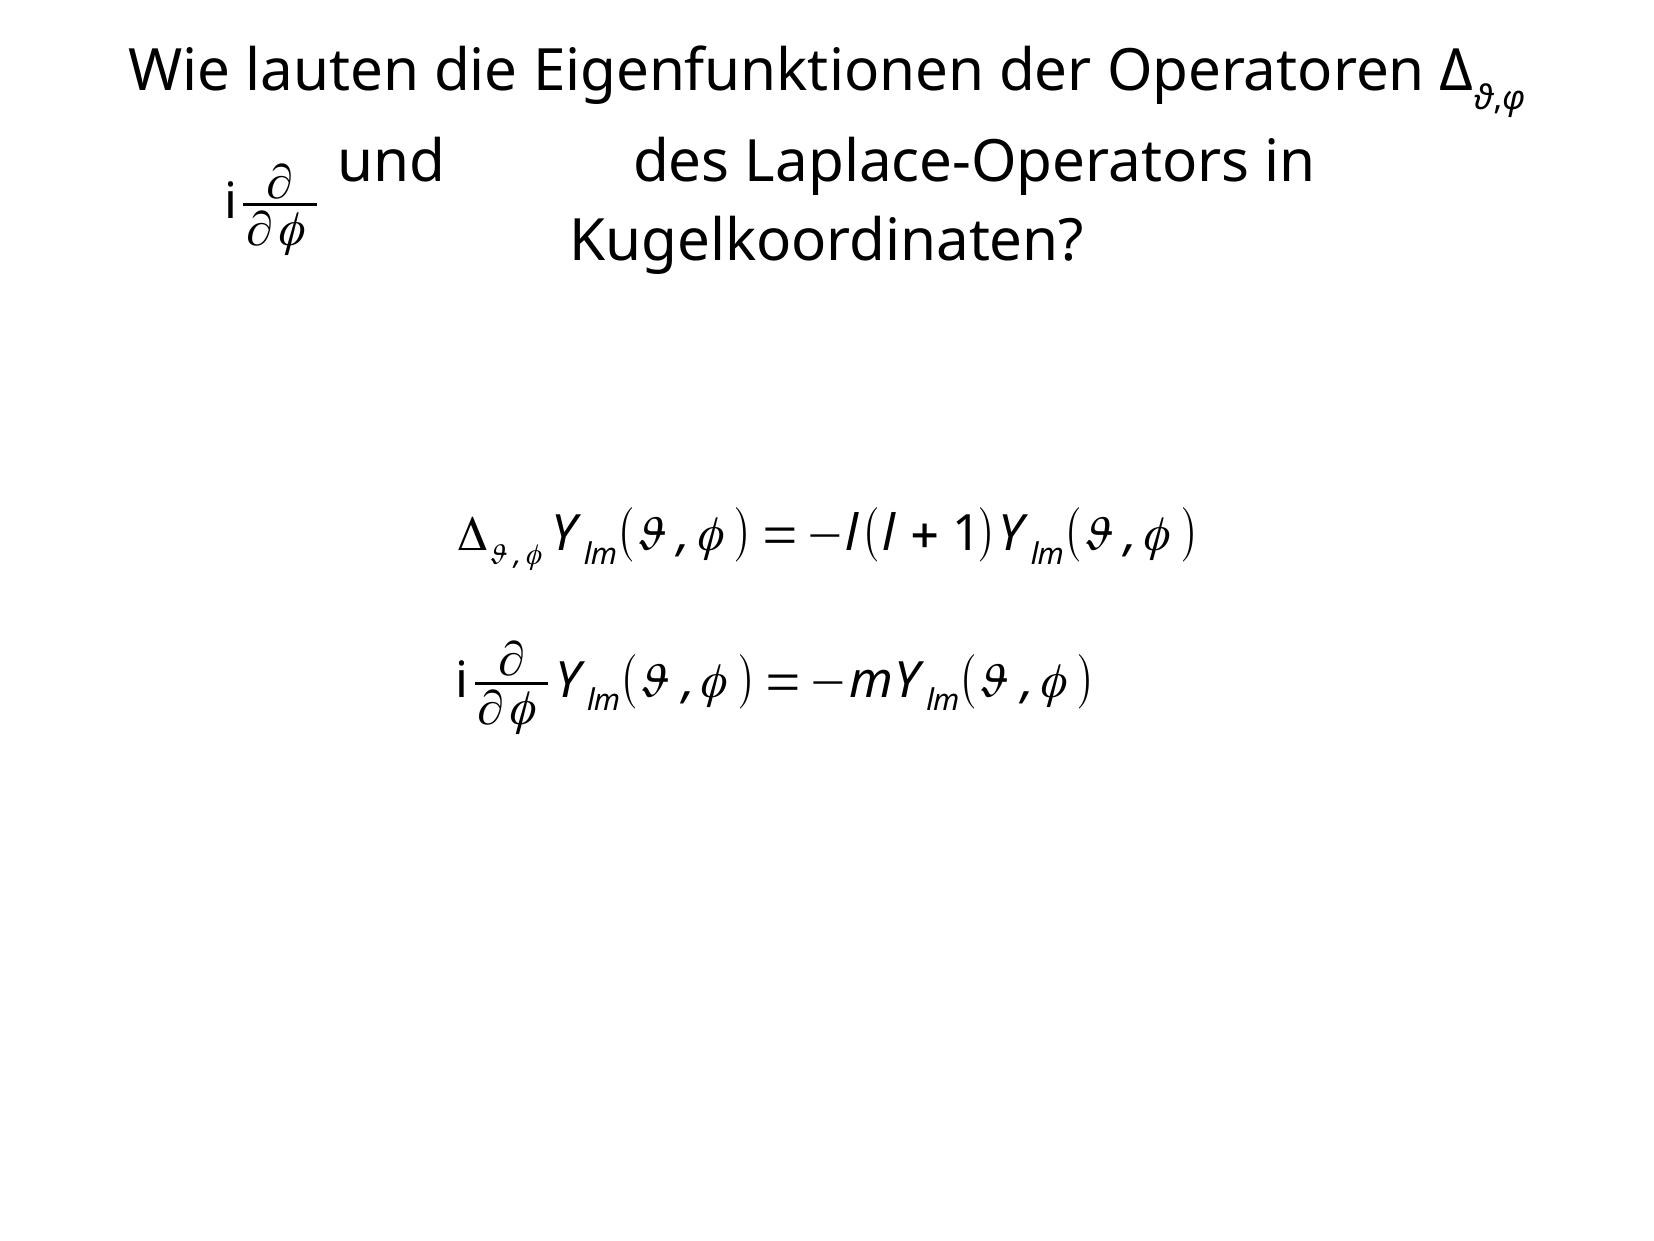

# Wie lauten die Eigenfunktionen der Operatoren Δϑ,φ und			des Laplace-Operators in Kugelkoordinaten?